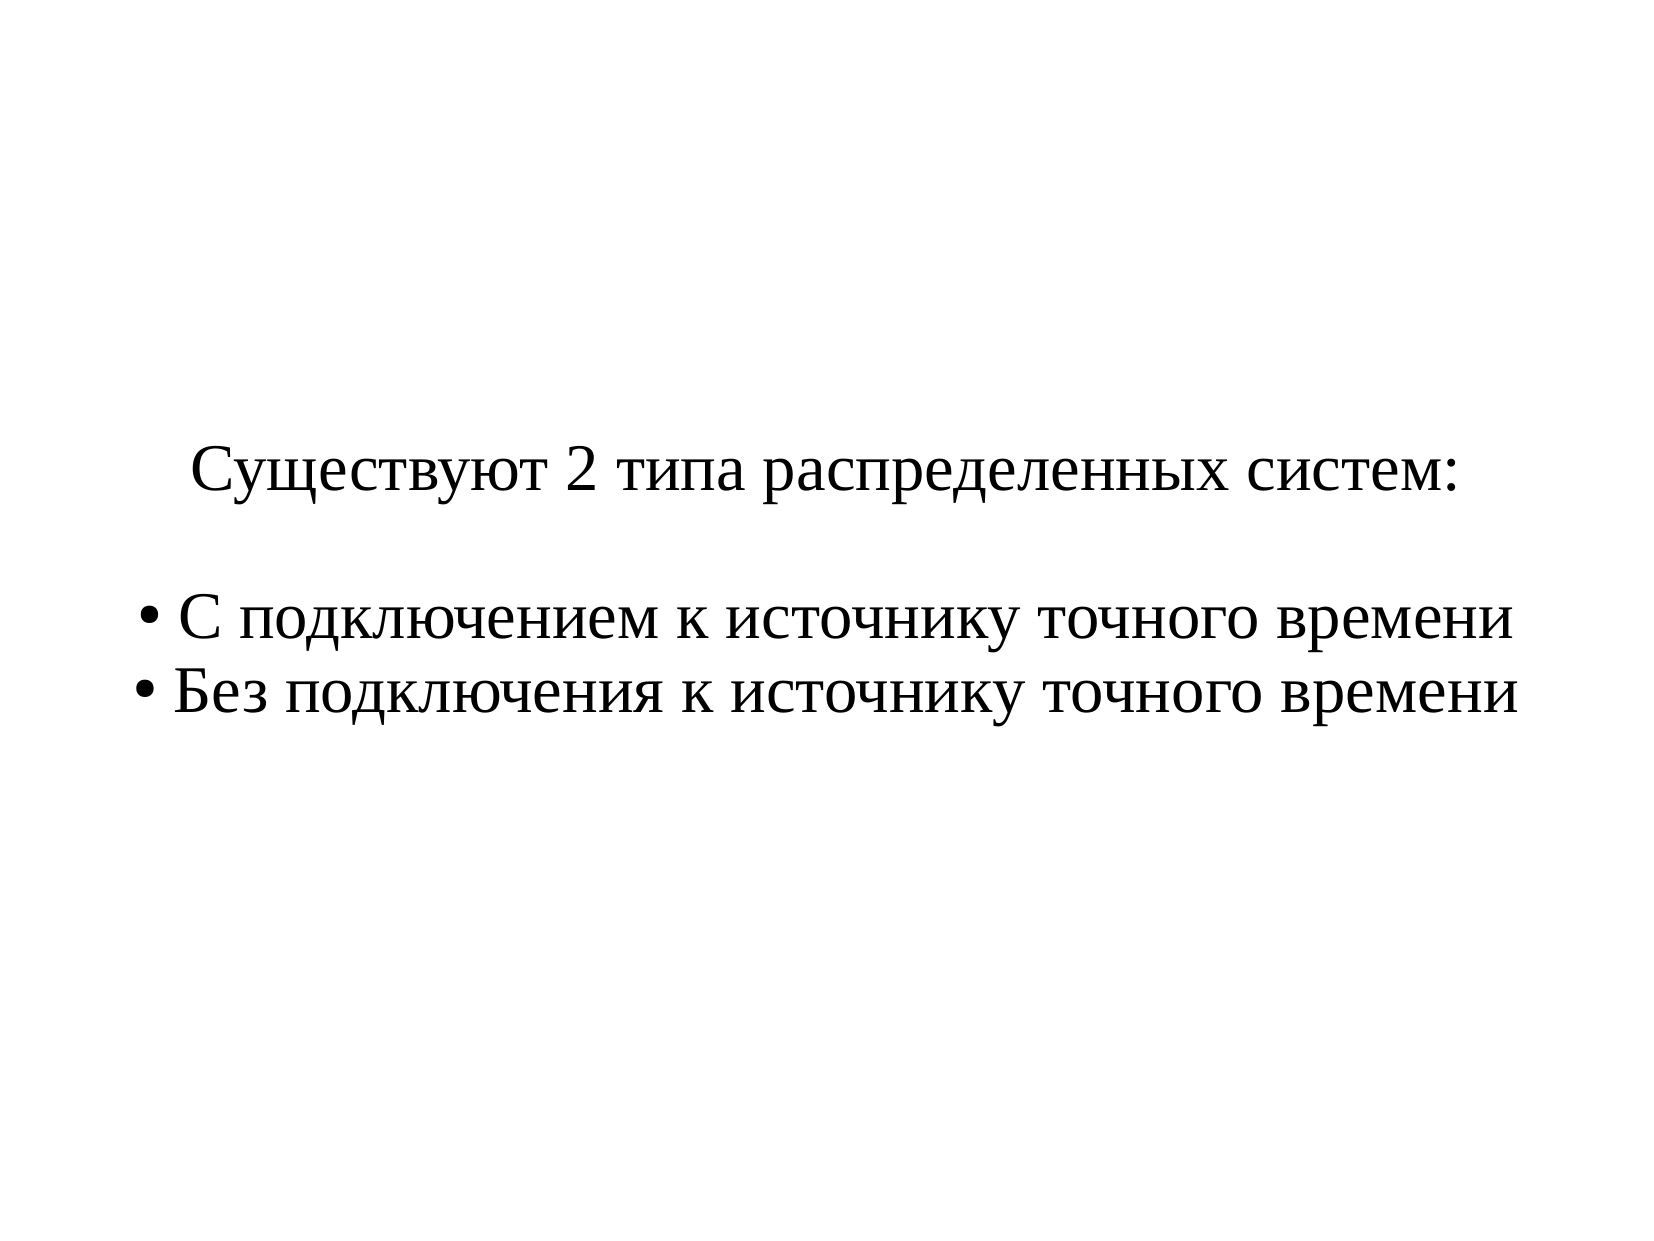

# Существуют 2 типа распределенных систем:
 С подключением к источнику точного времени
 Без подключения к источнику точного времени